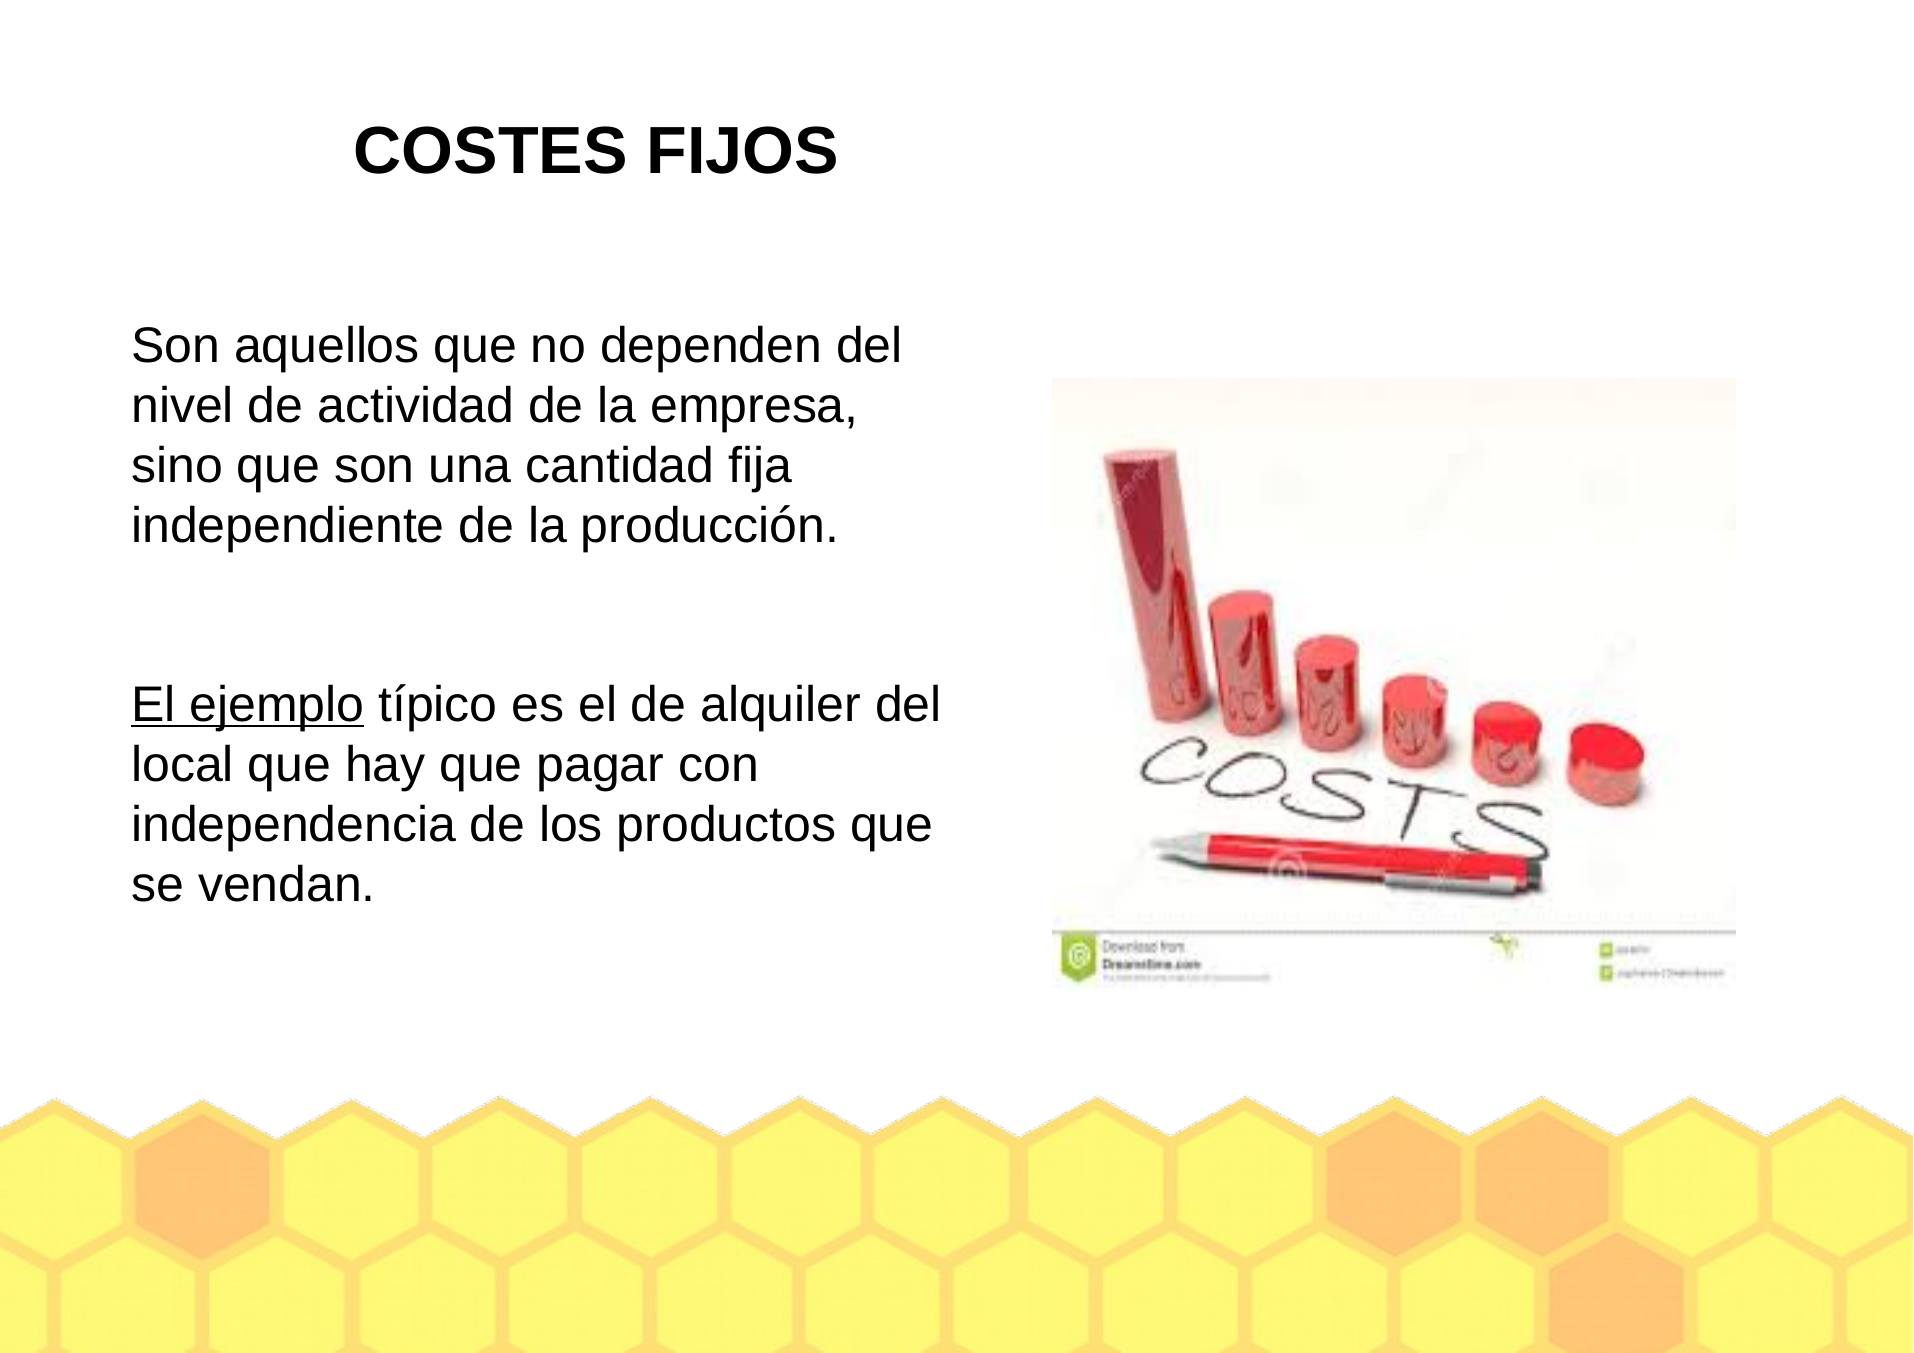

# COSTES FIJOS
Son aquellos que no dependen del nivel de actividad de la empresa, sino que son una cantidad fija independiente de la producción.
El ejemplo típico es el de alquiler del local que hay que pagar con independencia de los productos que se vendan.